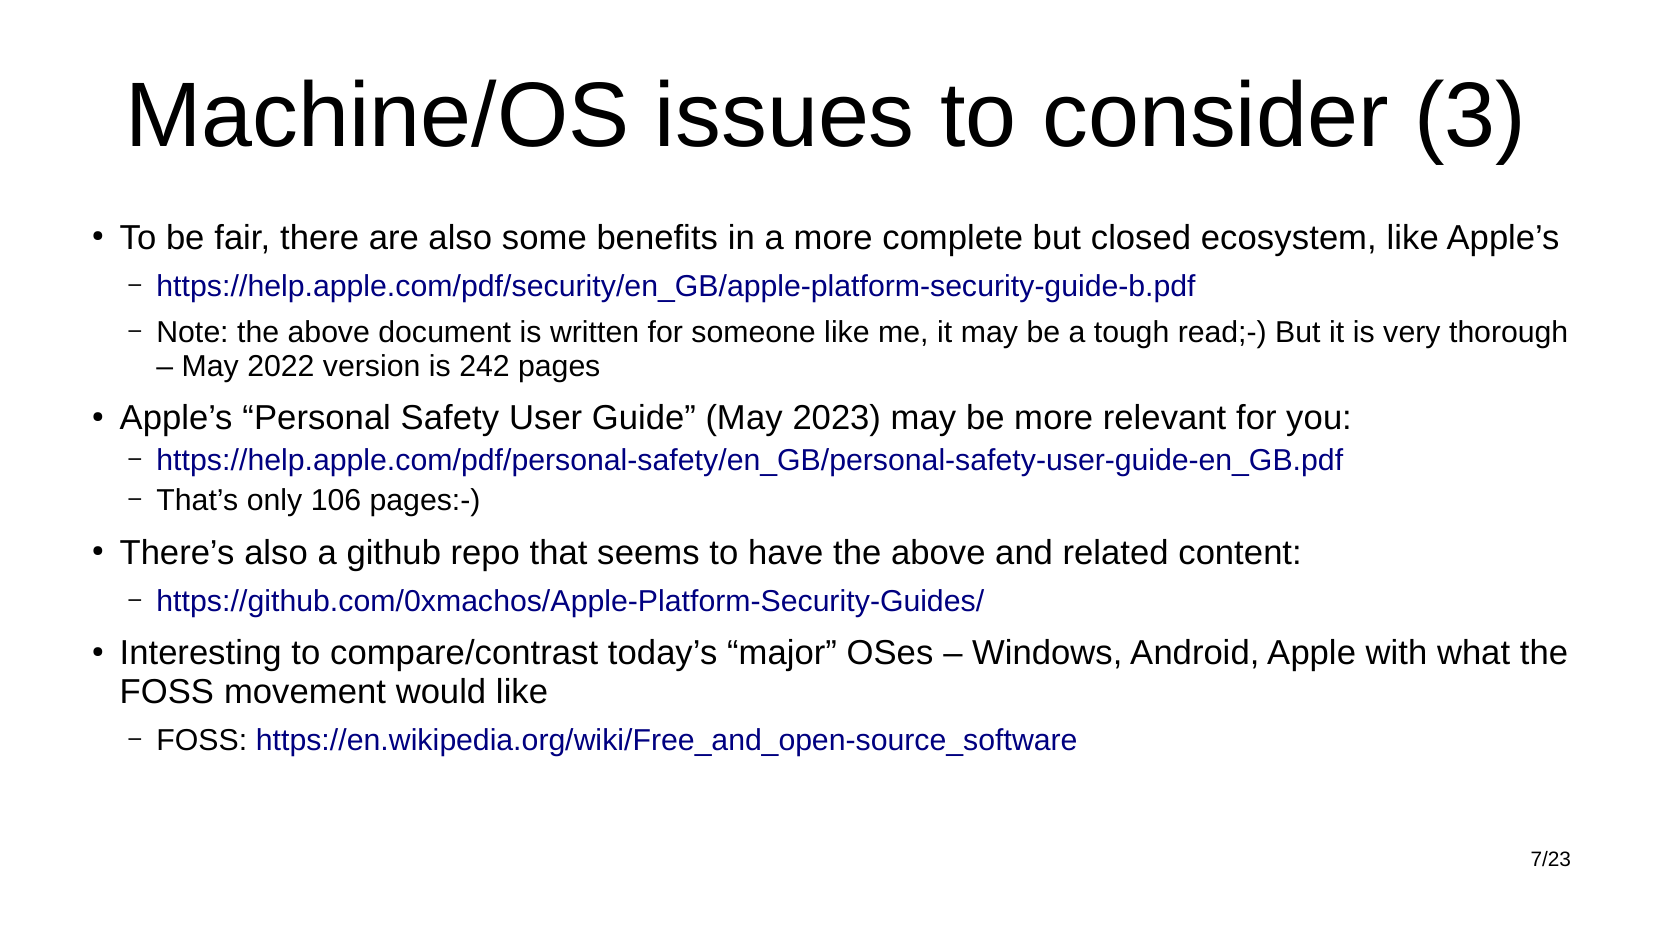

# Machine/OS issues to consider (3)
To be fair, there are also some benefits in a more complete but closed ecosystem, like Apple’s
https://help.apple.com/pdf/security/en_GB/apple-platform-security-guide-b.pdf
Note: the above document is written for someone like me, it may be a tough read;-) But it is very thorough – May 2022 version is 242 pages
Apple’s “Personal Safety User Guide” (May 2023) may be more relevant for you:
https://help.apple.com/pdf/personal-safety/en_GB/personal-safety-user-guide-en_GB.pdf
That’s only 106 pages:-)
There’s also a github repo that seems to have the above and related content:
https://github.com/0xmachos/Apple-Platform-Security-Guides/
Interesting to compare/contrast today’s “major” OSes – Windows, Android, Apple with what the FOSS movement would like
FOSS: https://en.wikipedia.org/wiki/Free_and_open-source_software
7